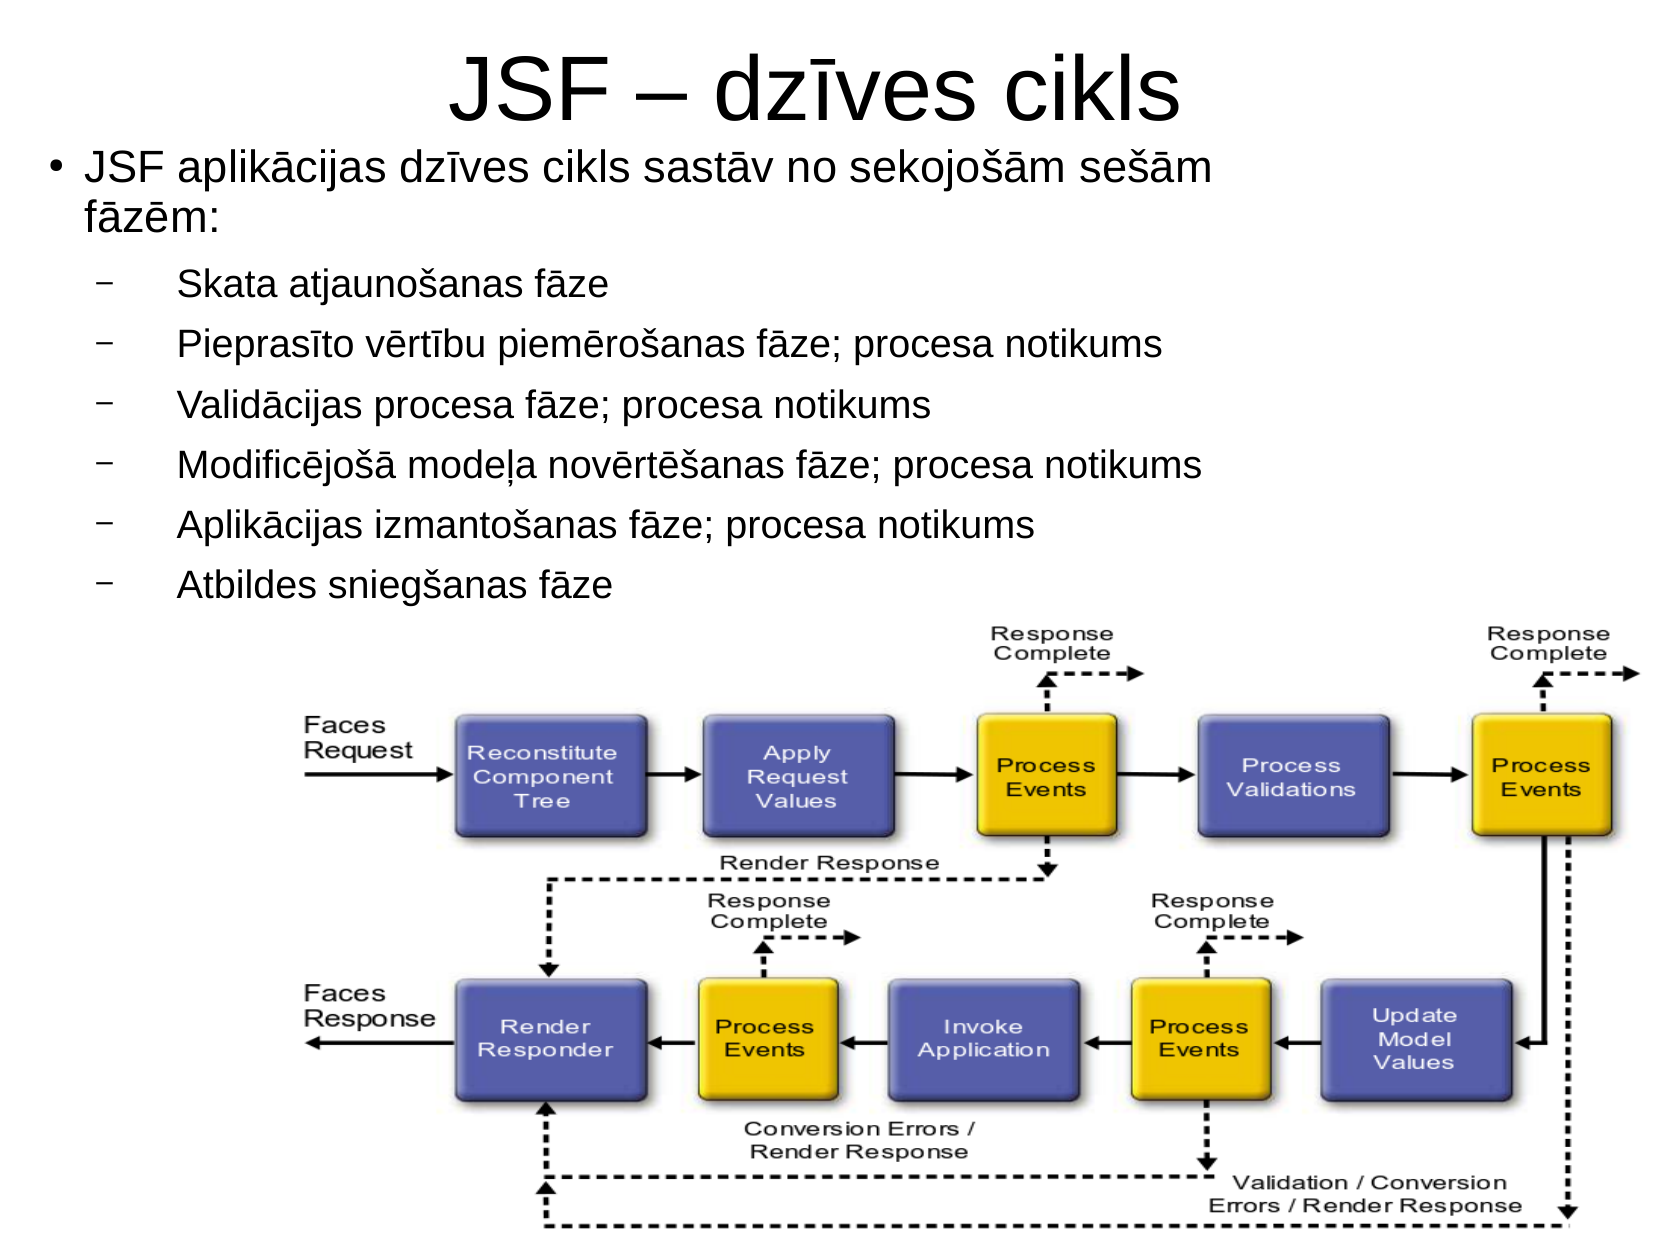

# JSF – dzīves cikls
JSF aplikācijas dzīves cikls sastāv no sekojošām sešām fāzēm:
 Skata atjaunošanas fāze
 Pieprasīto vērtību piemērošanas fāze; procesa notikums
 Validācijas procesa fāze; procesa notikums
 Modificējošā modeļa novērtēšanas fāze; procesa notikums
 Aplikācijas izmantošanas fāze; procesa notikums
 Atbildes sniegšanas fāze